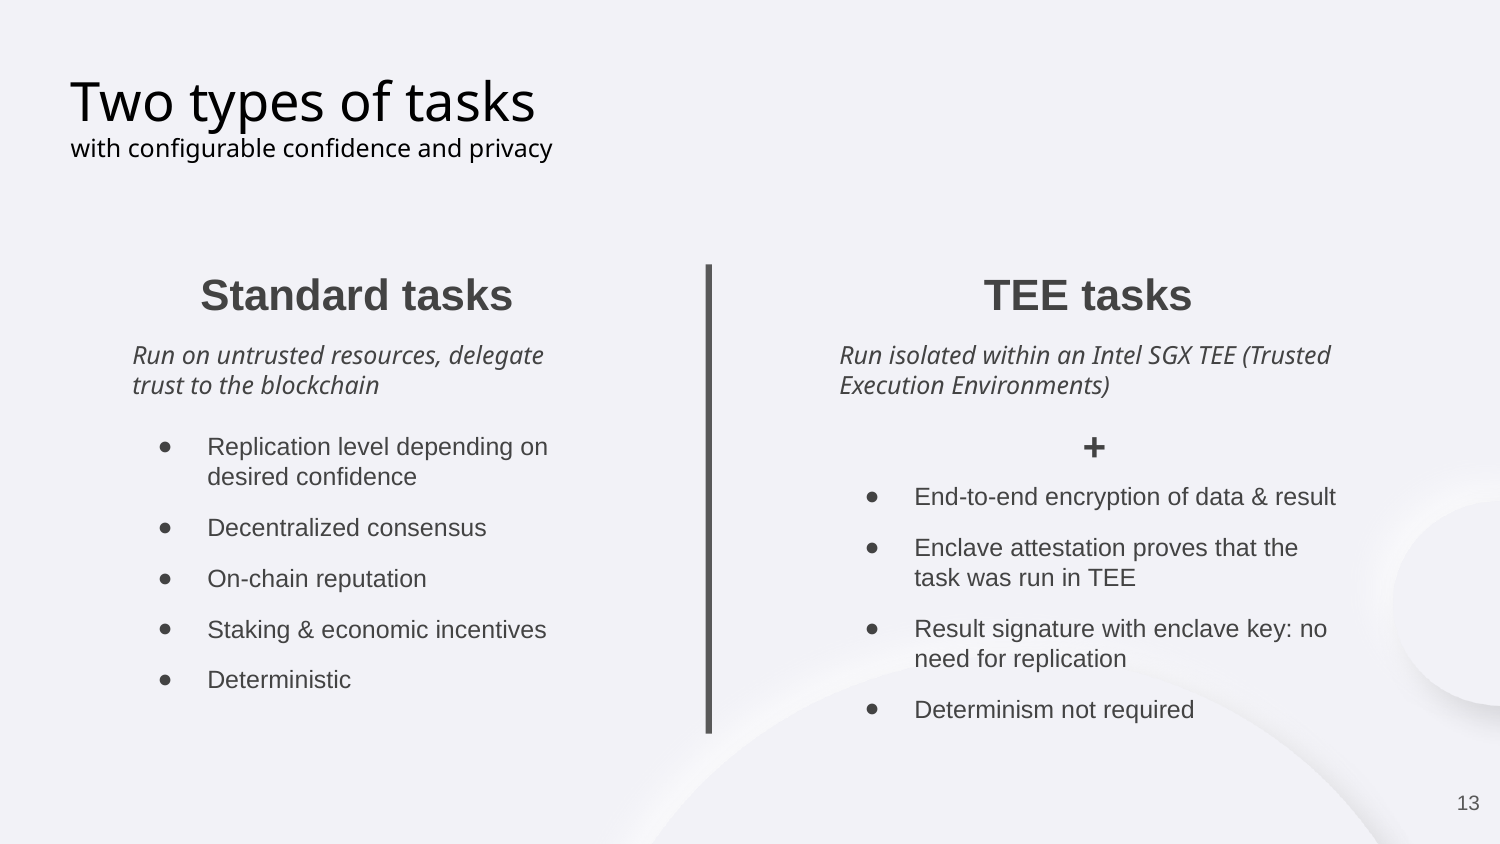

Two types of tasks
with configurable confidence and privacy
Standard tasks
Run on untrusted resources, delegate trust to the blockchain
Replication level depending on desired confidence
Decentralized consensus
On-chain reputation
Staking & economic incentives
Deterministic
TEE tasks
Run isolated within an Intel SGX TEE (Trusted Execution Environments)
+
End-to-end encryption of data & result
Enclave attestation proves that the task was run in TEE
Result signature with enclave key: no need for replication
Determinism not required